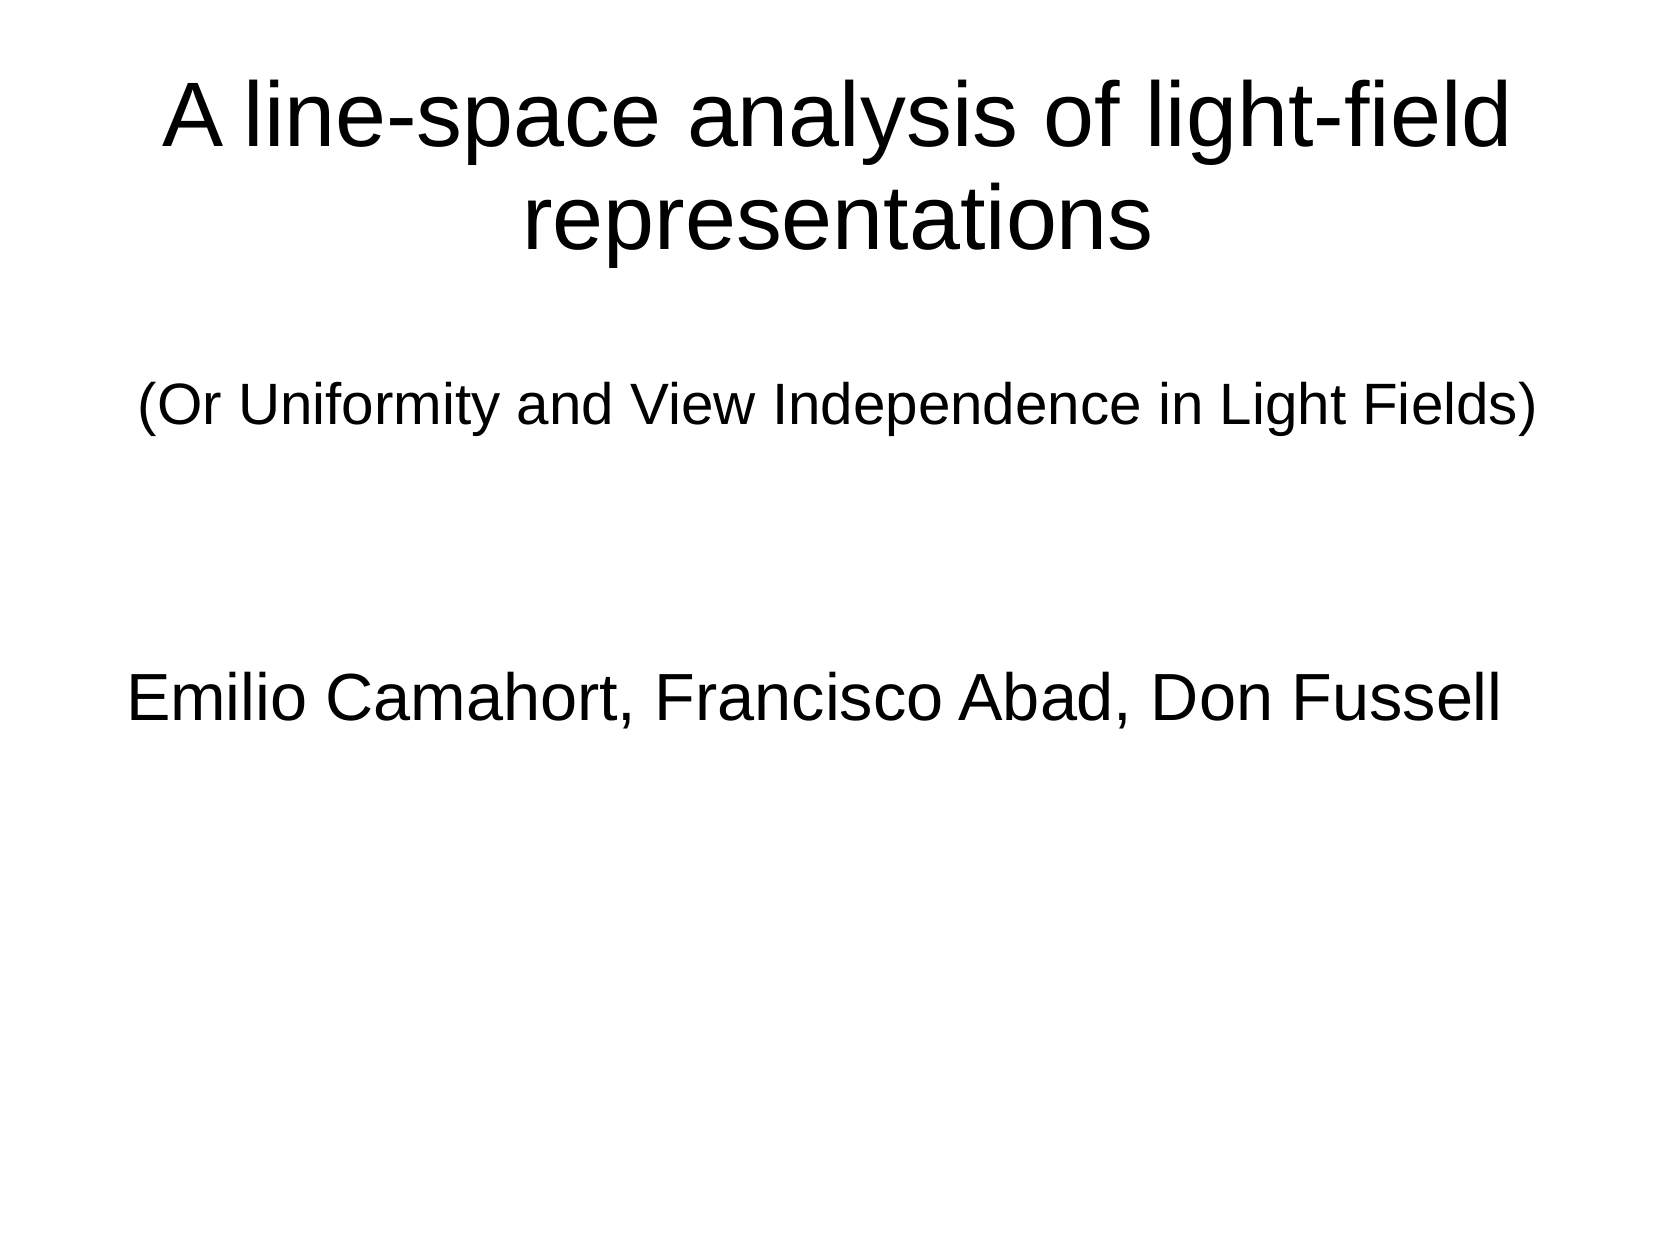

# A line-space analysis of light-field representations (Or Uniformity and View Independence in Light Fields)
Emilio Camahort, Francisco Abad, Don Fussell